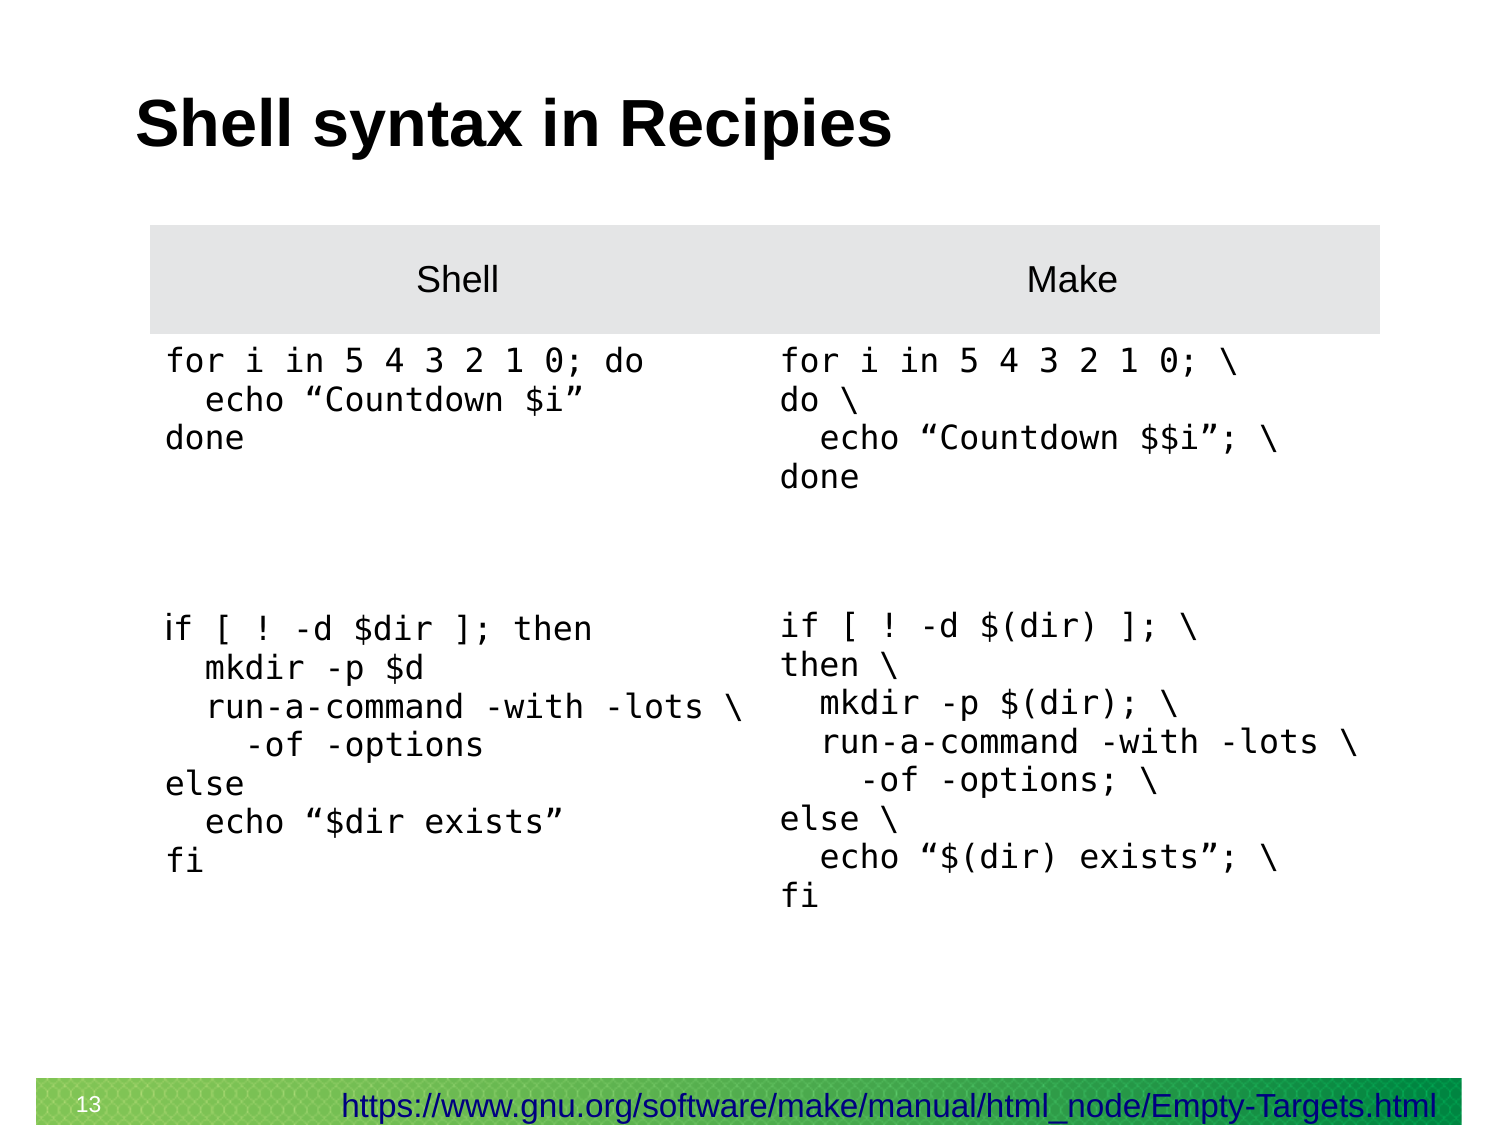

# Shell syntax in Recipies
| Shell | Make |
| --- | --- |
| for i in 5 4 3 2 1 0; do echo “Countdown $i” done | for i in 5 4 3 2 1 0; \ do \ echo “Countdown $$i”; \ done |
| if [ ! -d $dir ]; then mkdir -p $d run-a-command -with -lots \ -of -options else echo “$dir exists” fi | if [ ! -d $(dir) ]; \ then \ mkdir -p $(dir); \ run-a-command -with -lots \ -of -options; \ else \ echo “$(dir) exists”; \ fi |
https://www.gnu.org/software/make/manual/html_node/Empty-Targets.html